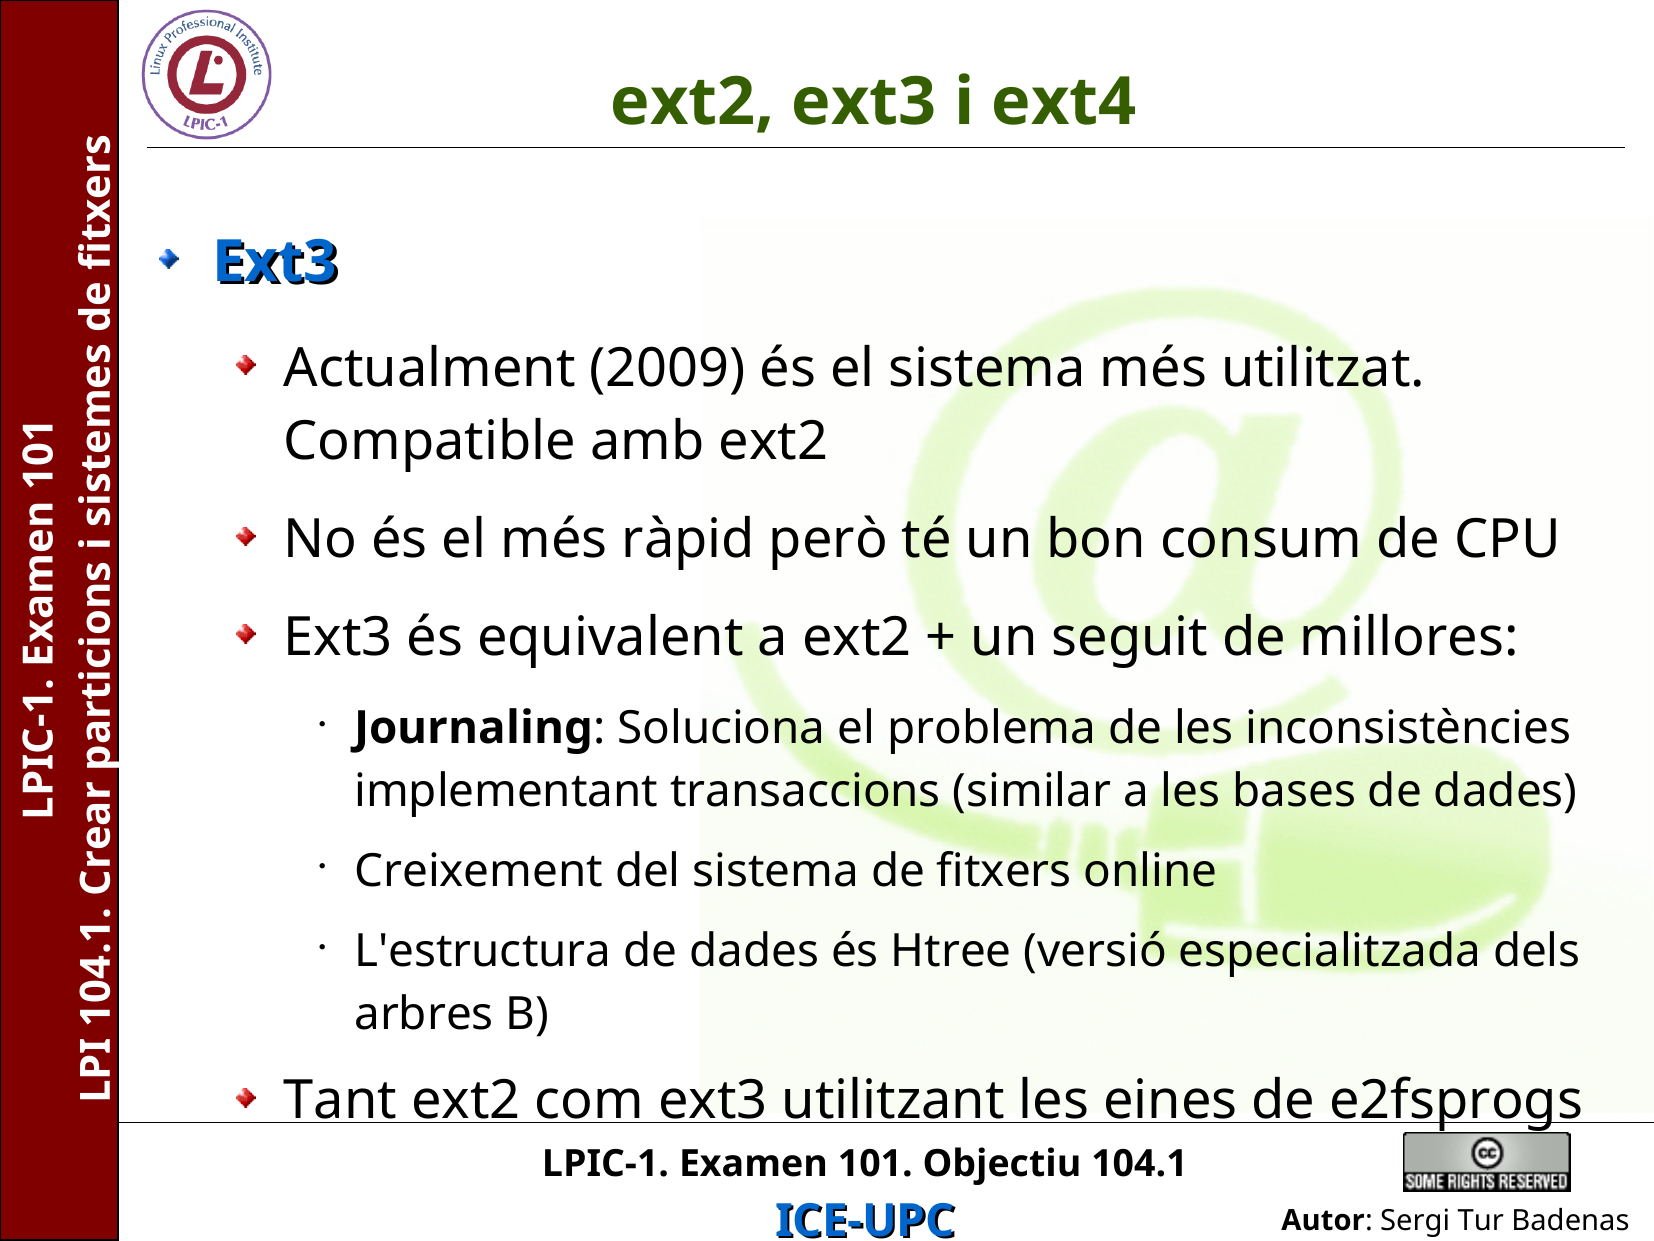

# ext2, ext3 i ext4
Ext3
Actualment (2009) és el sistema més utilitzat. Compatible amb ext2
No és el més ràpid però té un bon consum de CPU
Ext3 és equivalent a ext2 + un seguit de millores:
Journaling: Soluciona el problema de les inconsistències implementant transaccions (similar a les bases de dades)
Creixement del sistema de fitxers online
L'estructura de dades és Htree (versió especialitzada dels arbres B)
Tant ext2 com ext3 utilitzant les eines de e2fsprogs